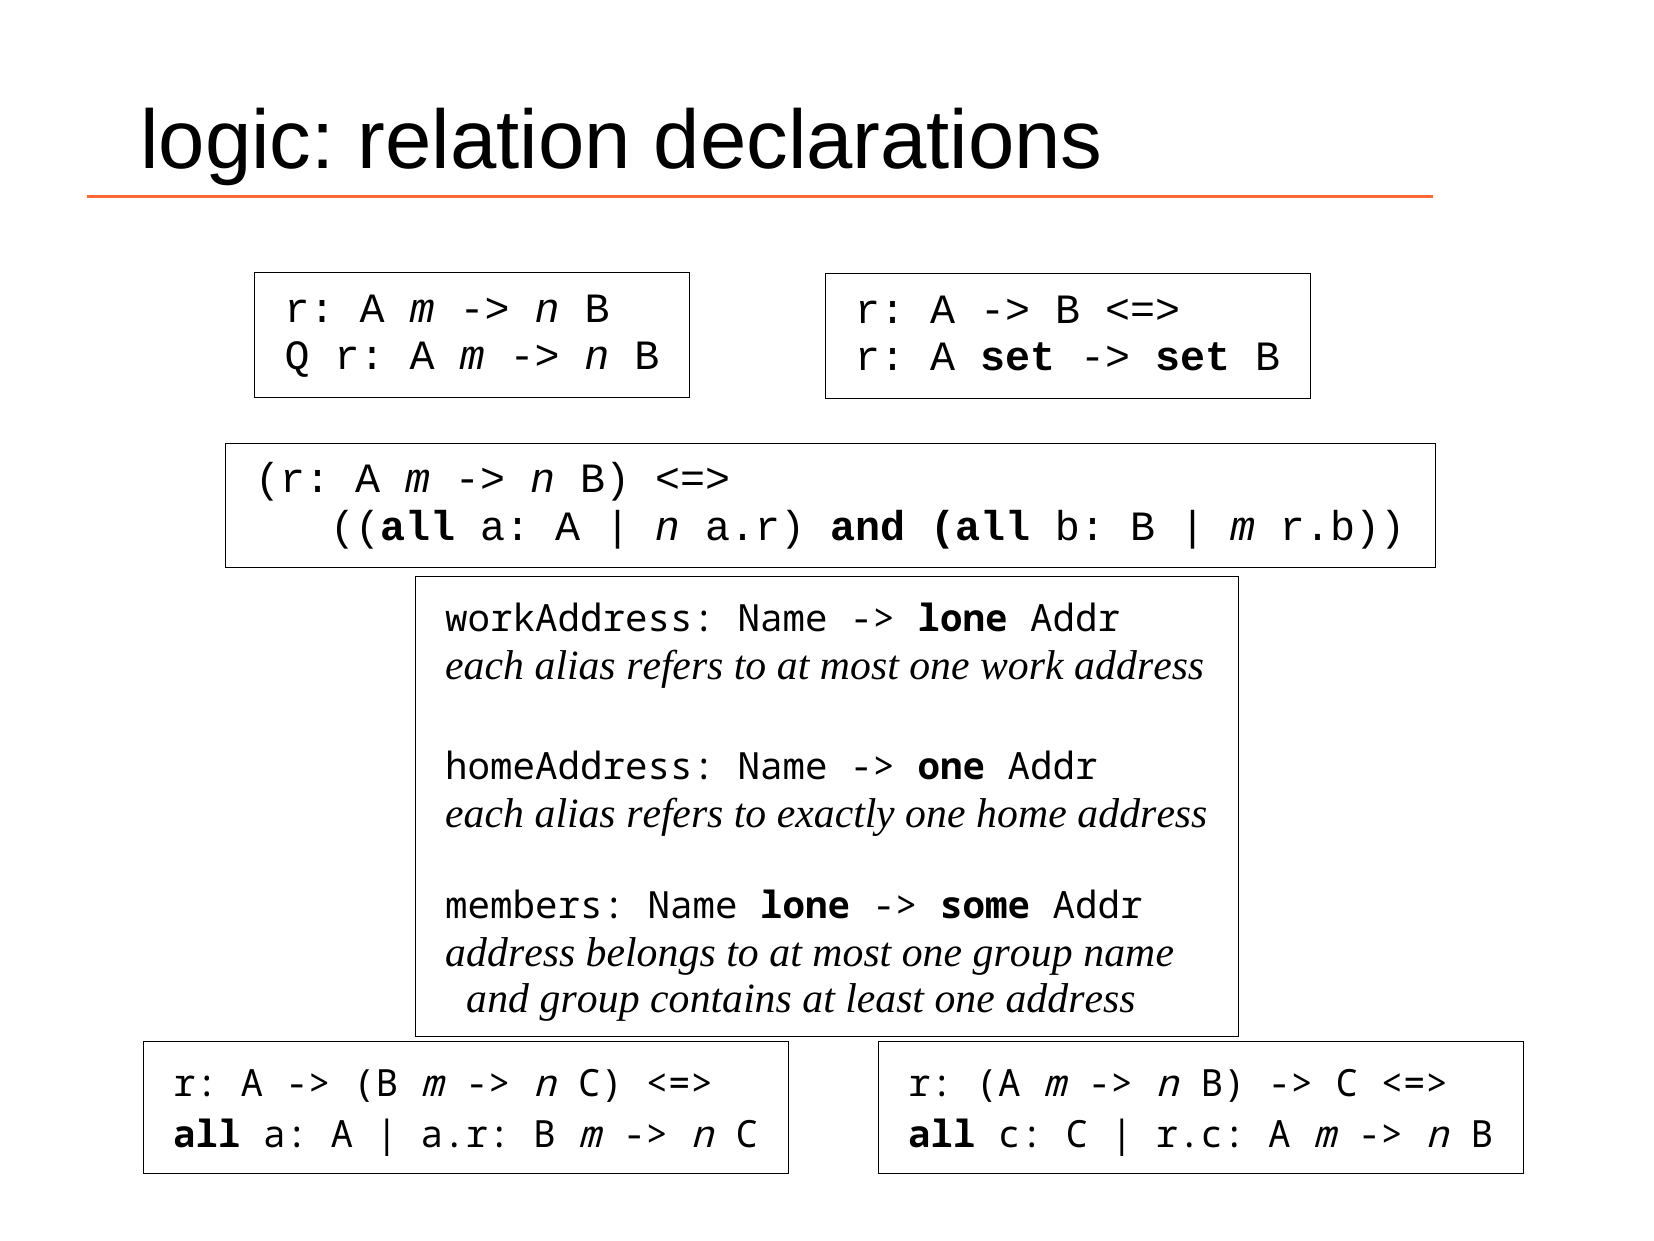

# logic: relation declarations
r: A m -> n B
Q r: A m -> n B
r: A -> B <=>
r: A set -> set B
(r: A m -> n B) <=>
 ((all a: A | n a.r) and (all b: B | m r.b))
workAddress: Name -> lone Addr
each alias refers to at most one work address
homeAddress: Name -> one Addr
each alias refers to exactly one home address
members: Name lone -> some Addr
address belongs to at most one group name
 and group contains at least one address
r: A -> (B m -> n C) <=>
all a: A | a.r: B m -> n C
r: (A m -> n B) -> C <=>
all c: C | r.c: A m -> n B